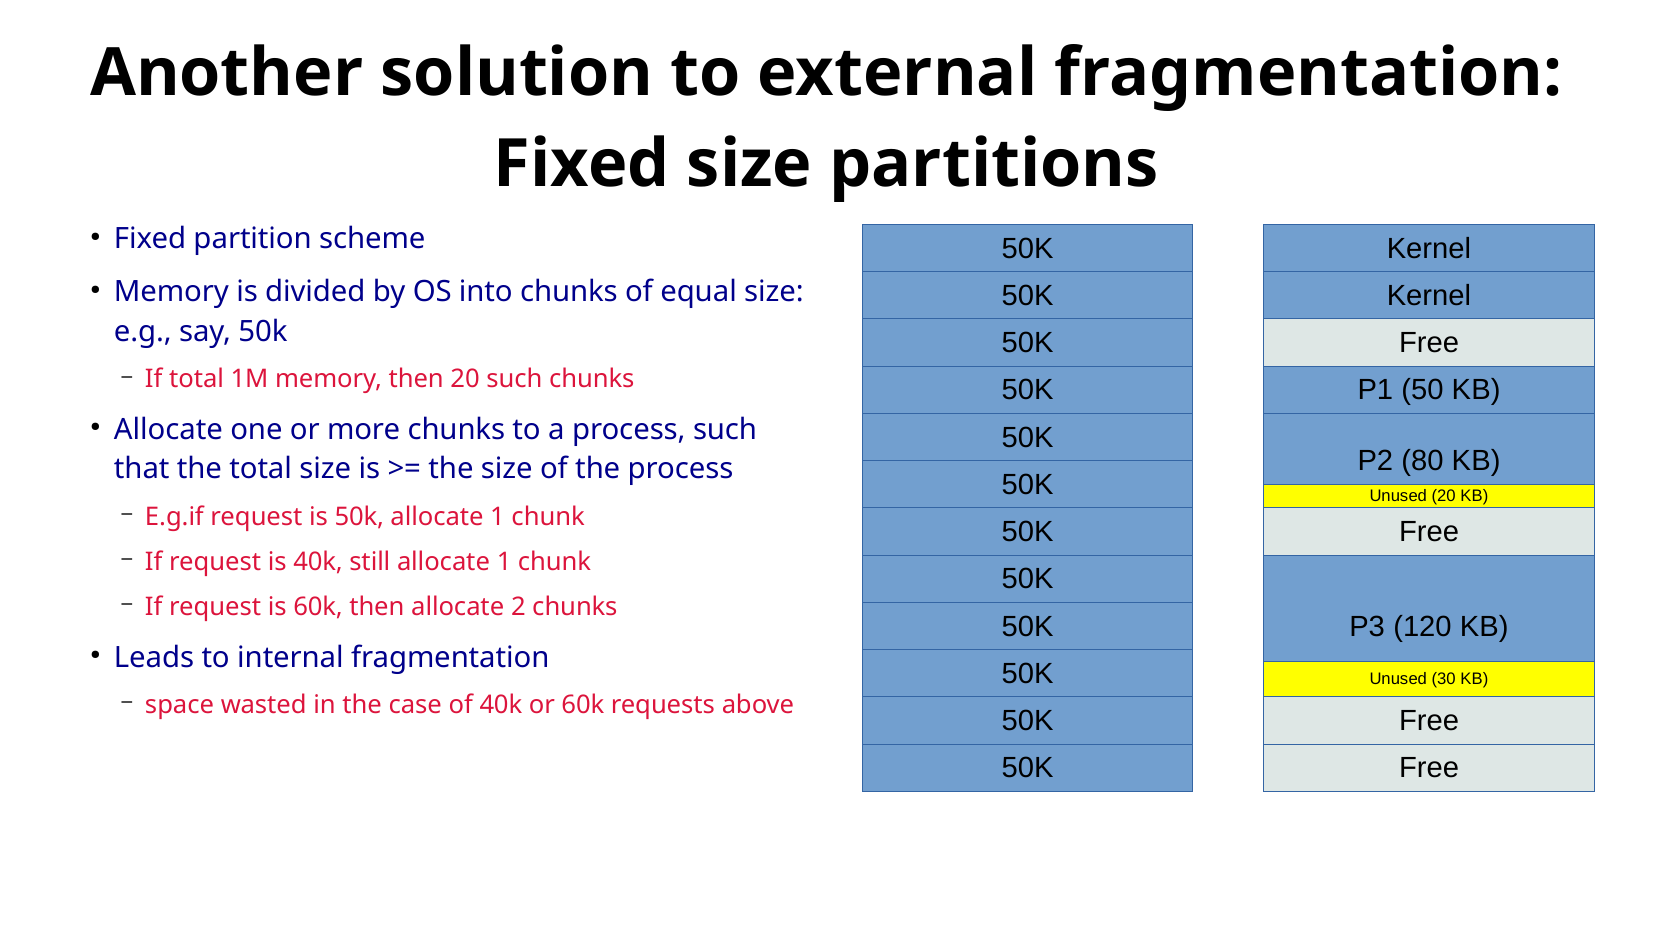

# Another solution to external fragmentation: Fixed size partitions
Fixed partition scheme
Memory is divided by OS into chunks of equal size: e.g., say, 50k
If total 1M memory, then 20 such chunks
Allocate one or more chunks to a process, such that the total size is >= the size of the process
E.g.if request is 50k, allocate 1 chunk
If request is 40k, still allocate 1 chunk
If request is 60k, then allocate 2 chunks
Leads to internal fragmentation
space wasted in the case of 40k or 60k requests above
50K
Kernel
50K
Kernel
50K
Free
50K
P1 (50 KB)
50K
P2 (80 KB)
50K
Unused (20 KB)
50K
Free
50K
P3 (120 KB)
50K
50K
Unused (30 KB)
50K
Free
50K
Free